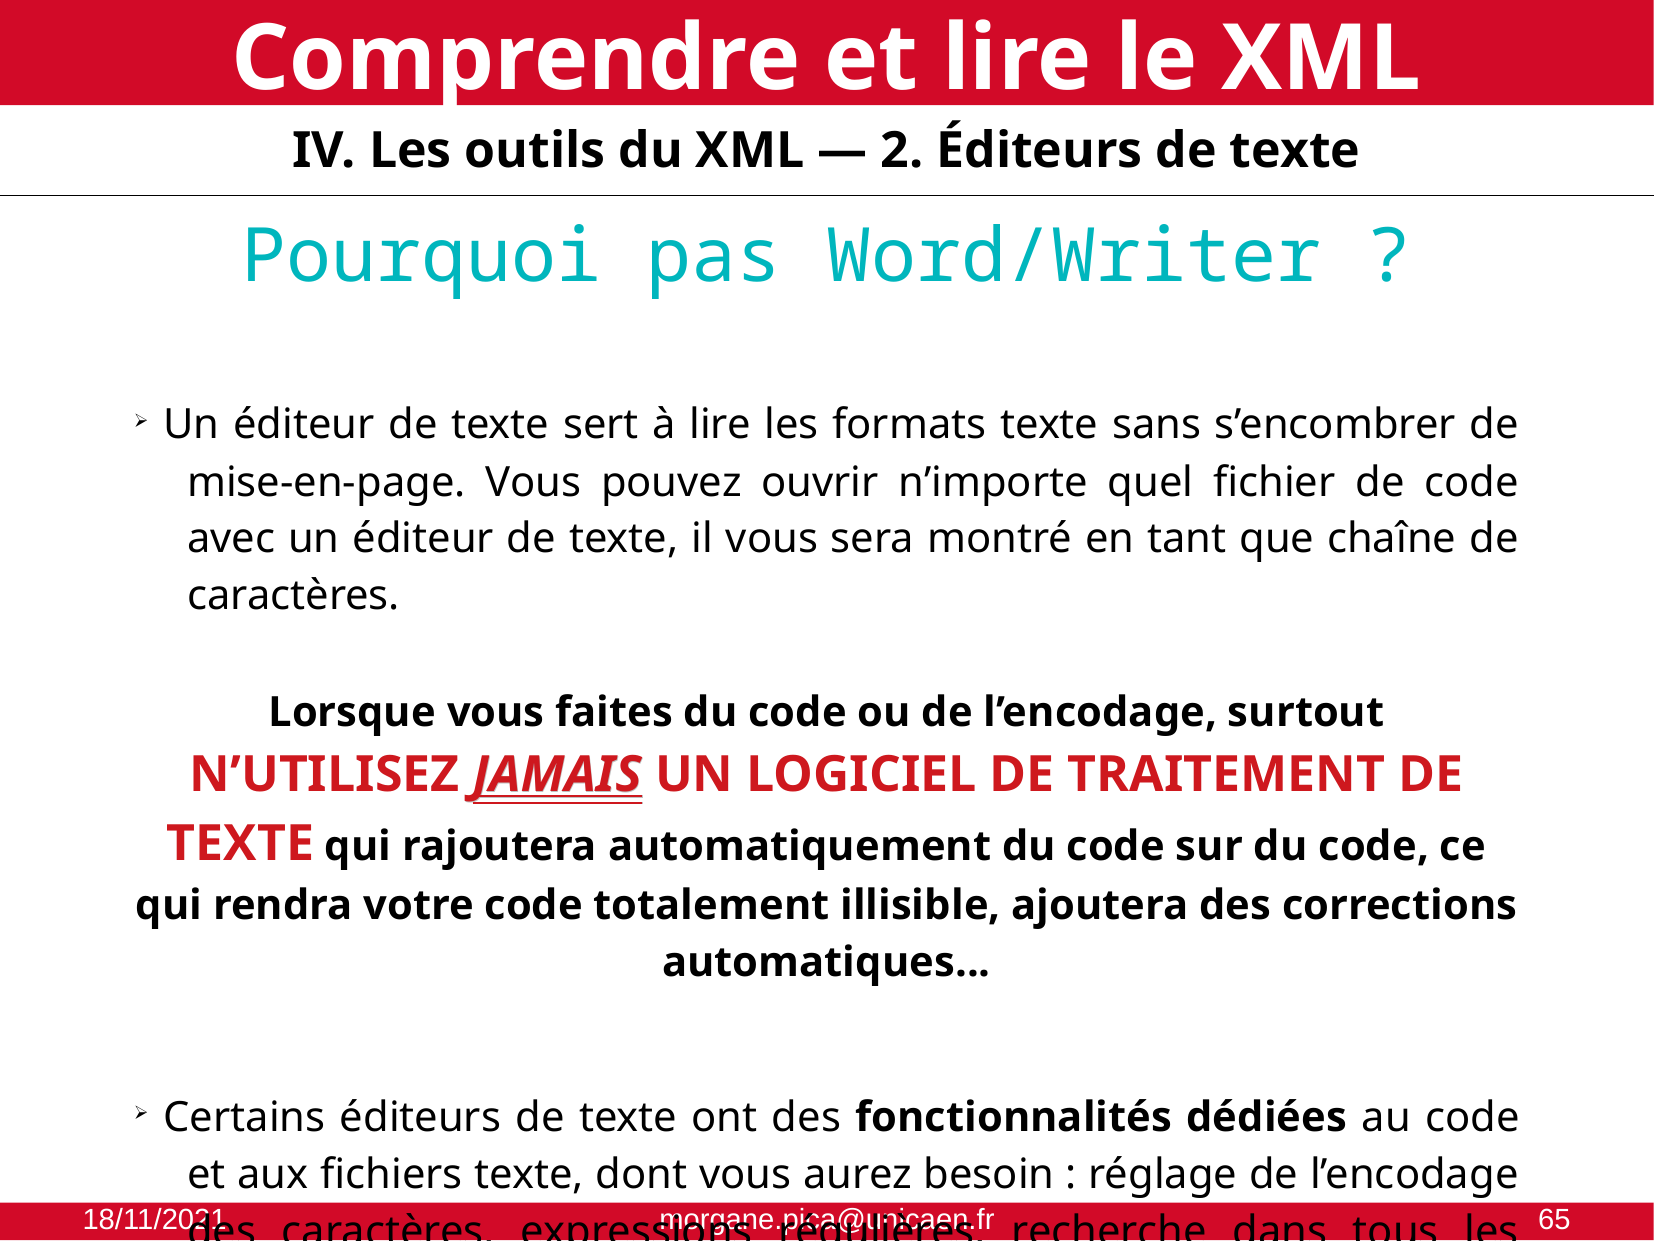

# Comprendre et lire le XML
IV. Les outils du XML — 2. Éditeurs de texte
Pourquoi pas Word/Writer ?
Un éditeur de texte sert à lire les formats texte sans s’encombrer de mise-en-page. Vous pouvez ouvrir n’importe quel fichier de code avec un éditeur de texte, il vous sera montré en tant que chaîne de caractères.
Lorsque vous faites du code ou de l’encodage, surtout n’utilisez jamais un logiciel de traitement de texte qui rajoutera automatiquement du code sur du code, ce qui rendra votre code totalement illisible, ajoutera des corrections automatiques...
Certains éditeurs de texte ont des fonctionnalités dédiées au code et aux fichiers texte, dont vous aurez besoin : réglage de l’encodage des caractères, expressions régulières, recherche dans tous les fichiers d’un dossier / tous les fichiers ouverts, aide visuelle à la lecture des éléments d’encodage / de code...
18/11/2021
morgane.pica@unicaen.fr
65